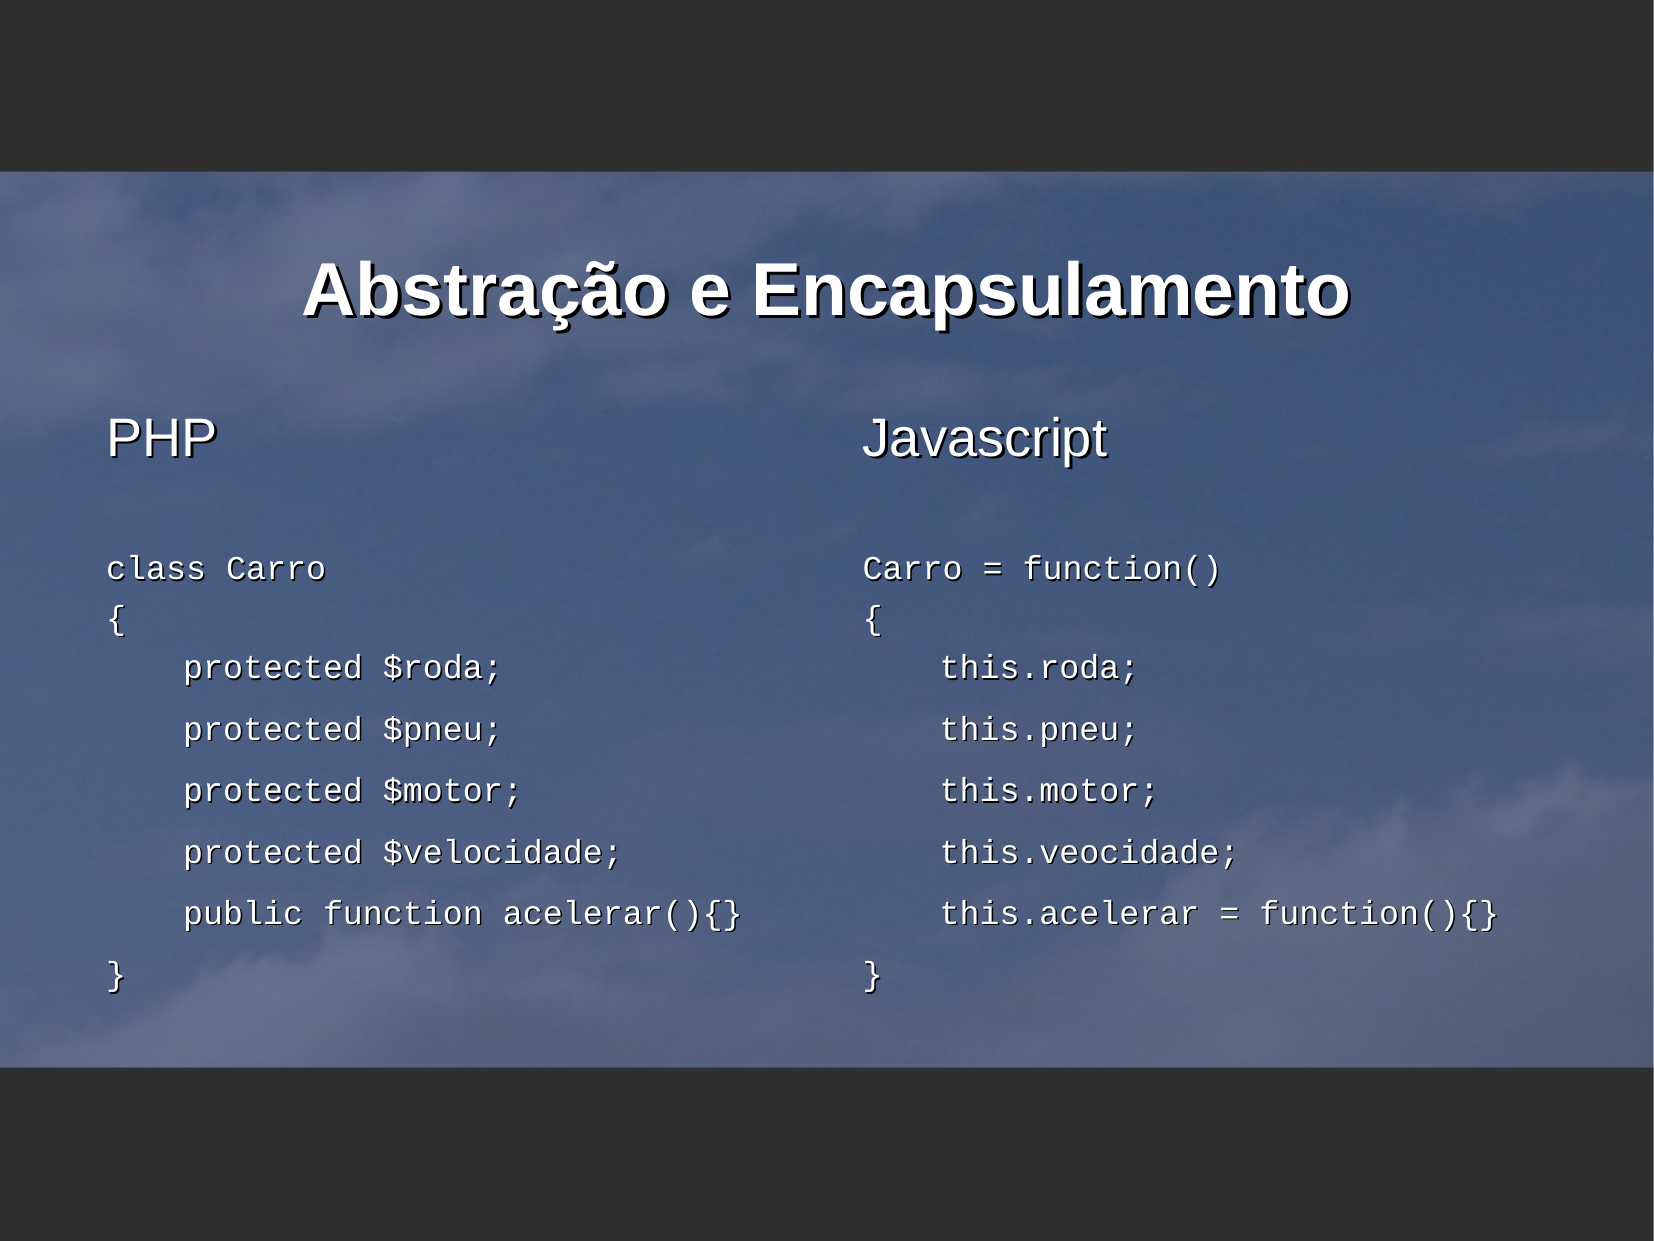

# Abstração e Encapsulamento
PHP
class Carro
{
protected $roda;
protected $pneu;
protected $motor;
protected $velocidade;
public function acelerar(){}
}
Javascript
Carro = function()
{
this.roda;
this.pneu;
this.motor;
this.veocidade;
this.acelerar = function(){}
}